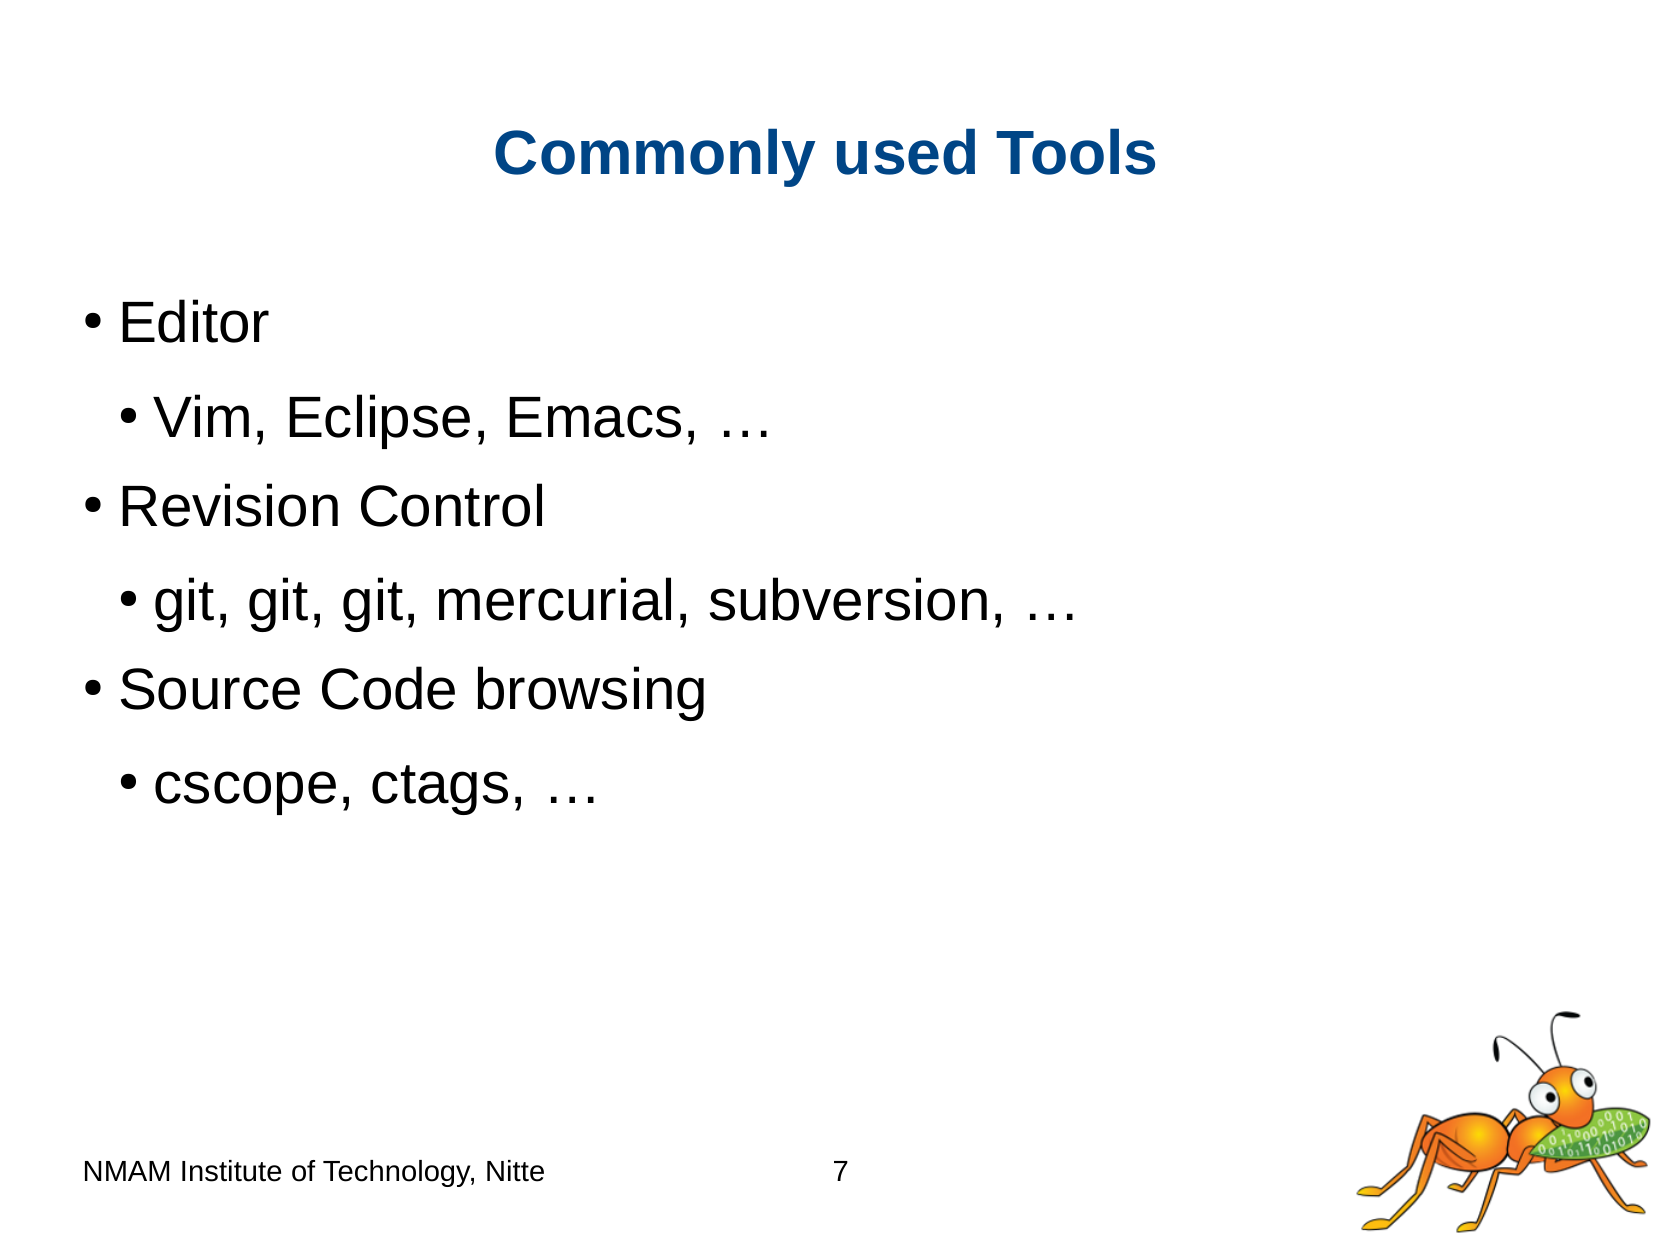

# Commonly used Tools
Editor
Vim, Eclipse, Emacs, …
Revision Control
git, git, git, mercurial, subversion, …
Source Code browsing
cscope, ctags, …
NMAM.I.T, Nitte
7